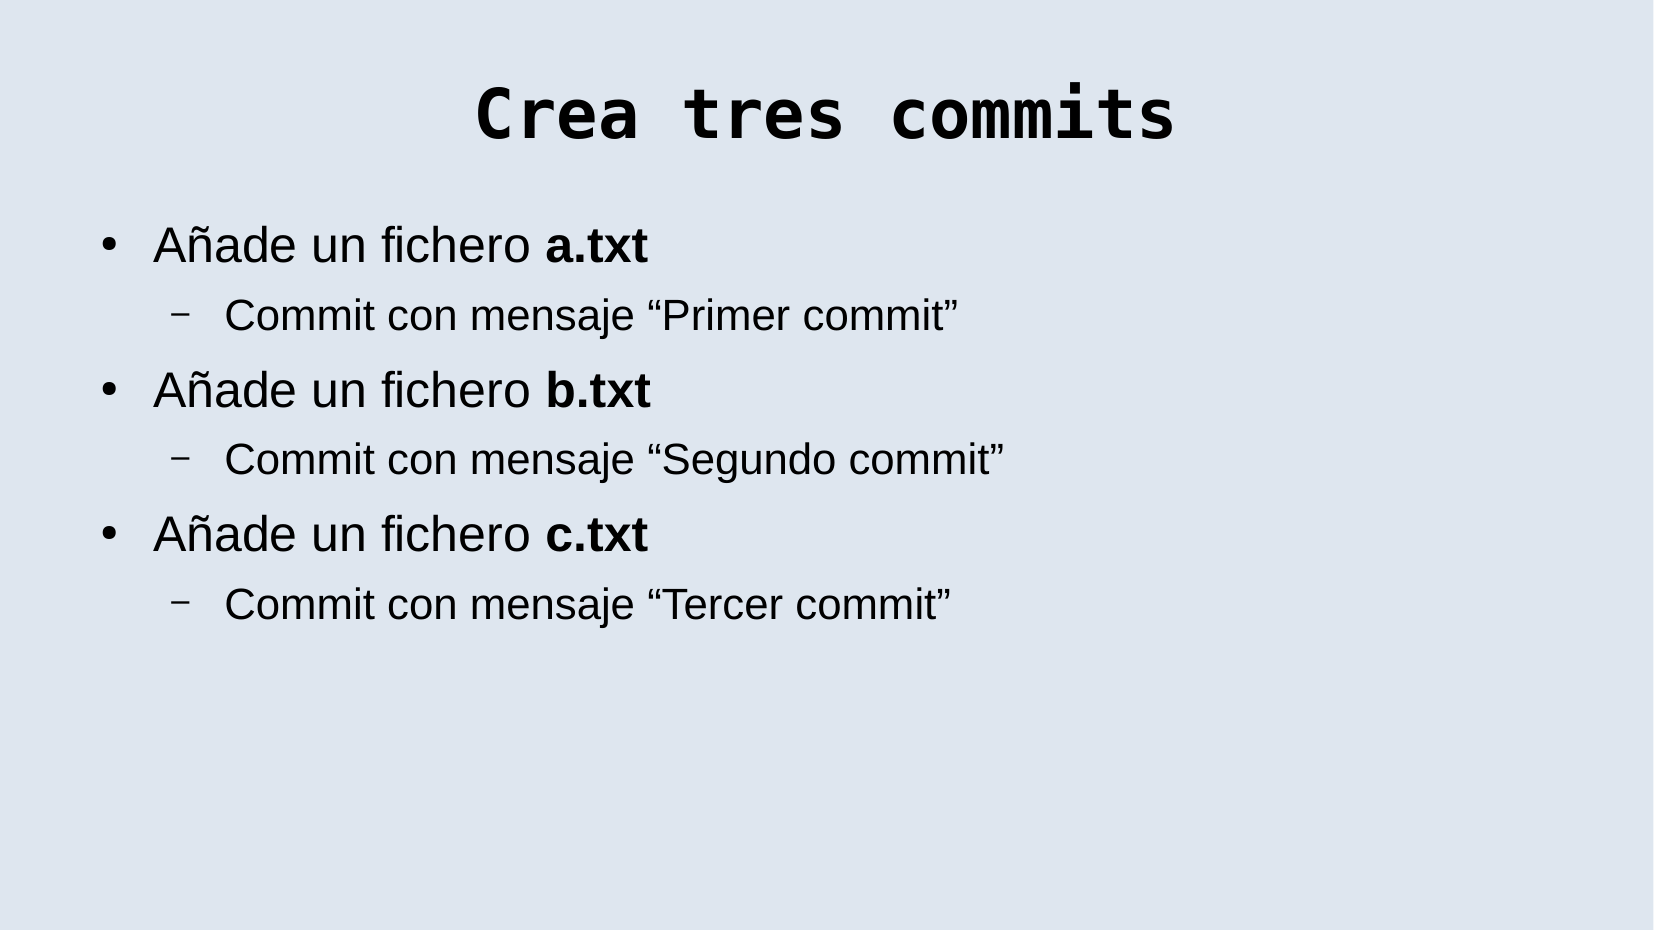

# Crea tres commits
Añade un fichero a.txt
Commit con mensaje “Primer commit”
Añade un fichero b.txt
Commit con mensaje “Segundo commit”
Añade un fichero c.txt
Commit con mensaje “Tercer commit”